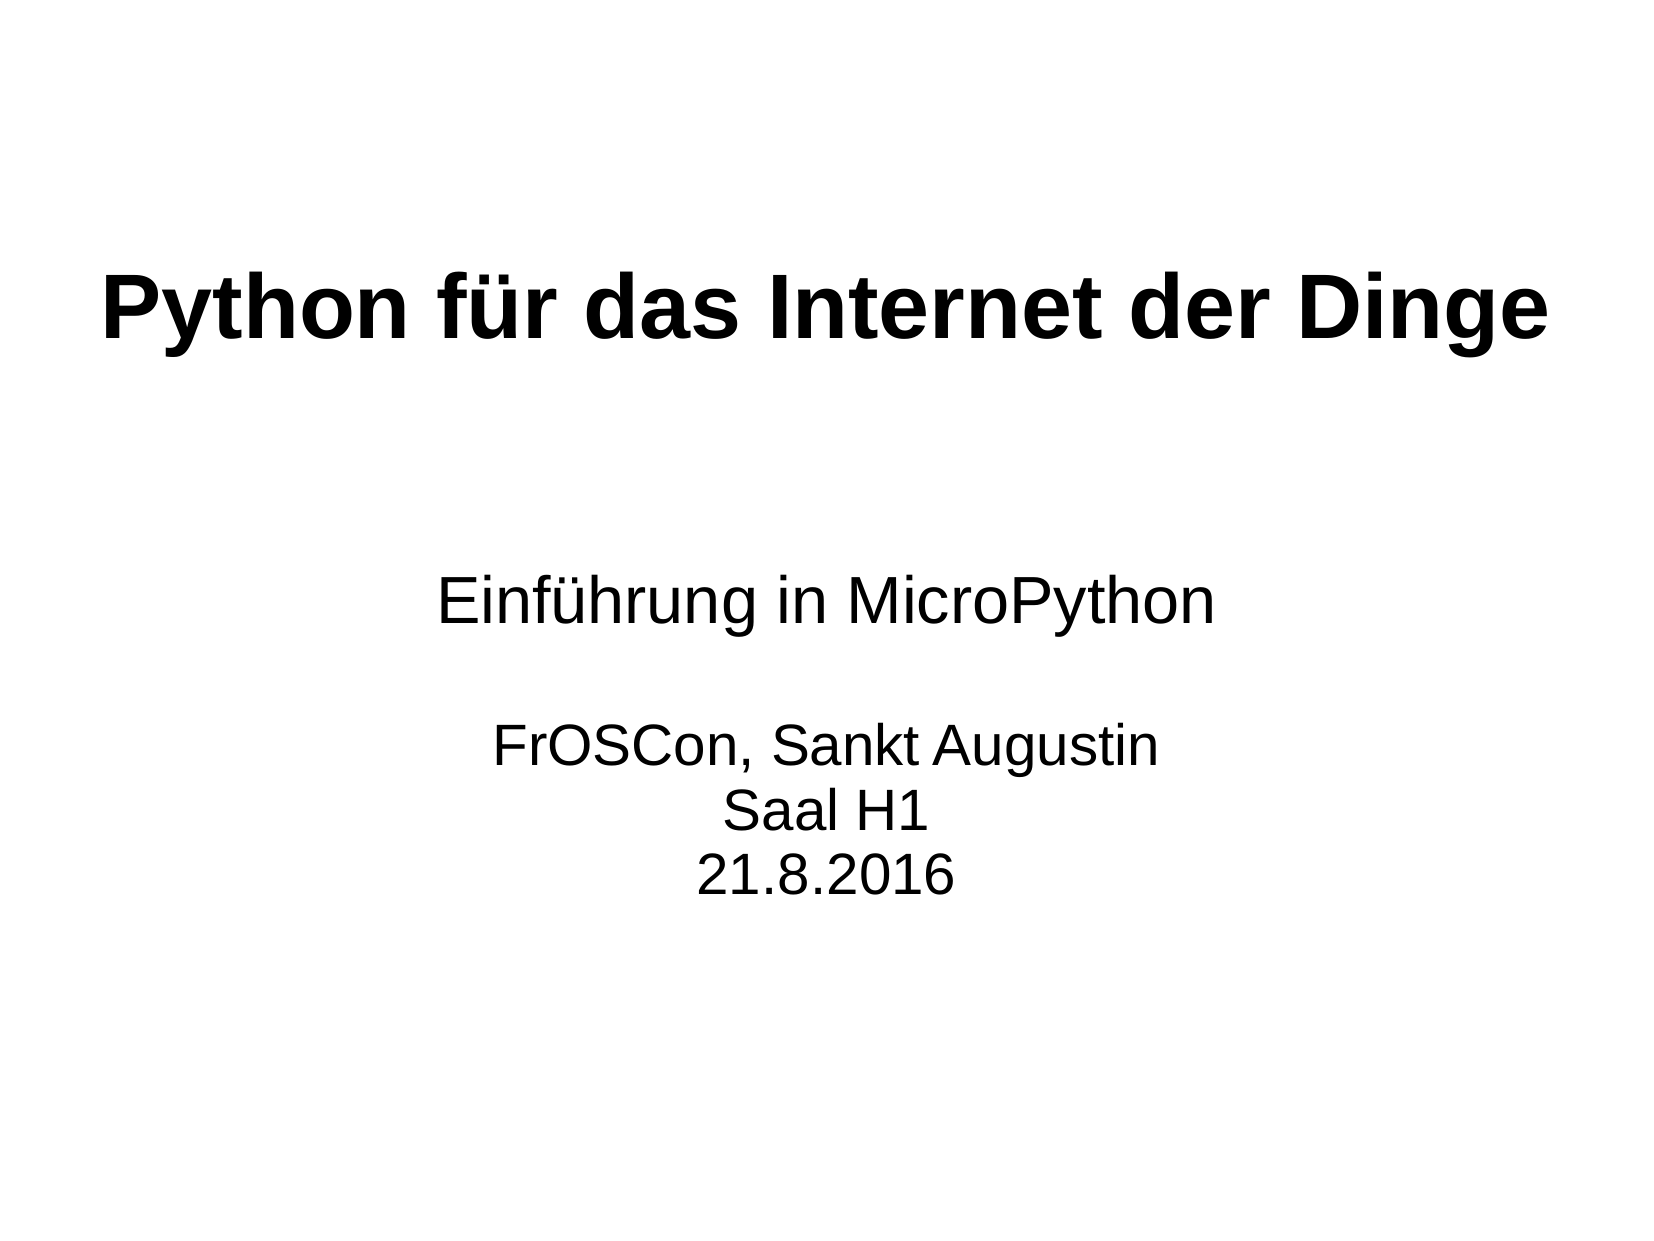

# Python für das Internet der Dinge
Einführung in MicroPython
FrOSCon, Sankt Augustin
Saal H1
21.8.2016